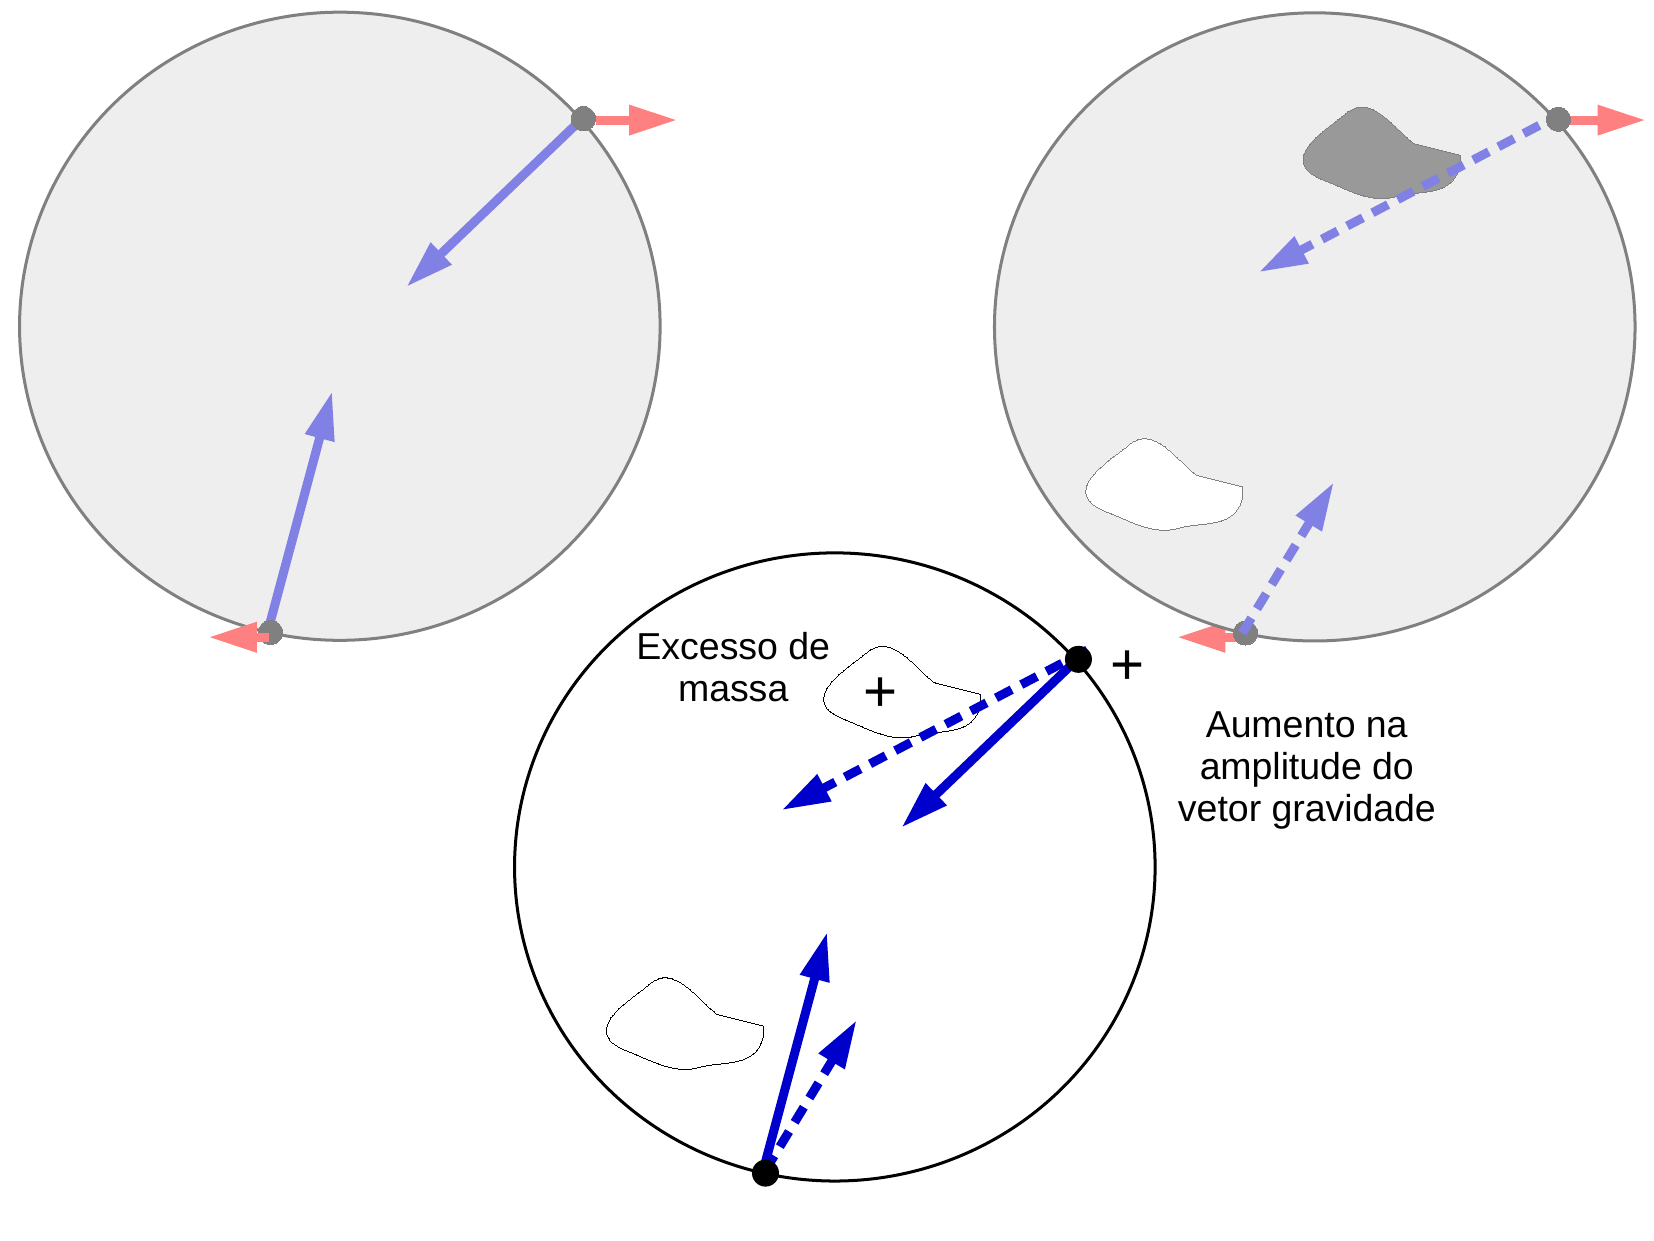

Excesso de massa
+
+
Aumento na amplitude do vetor gravidade